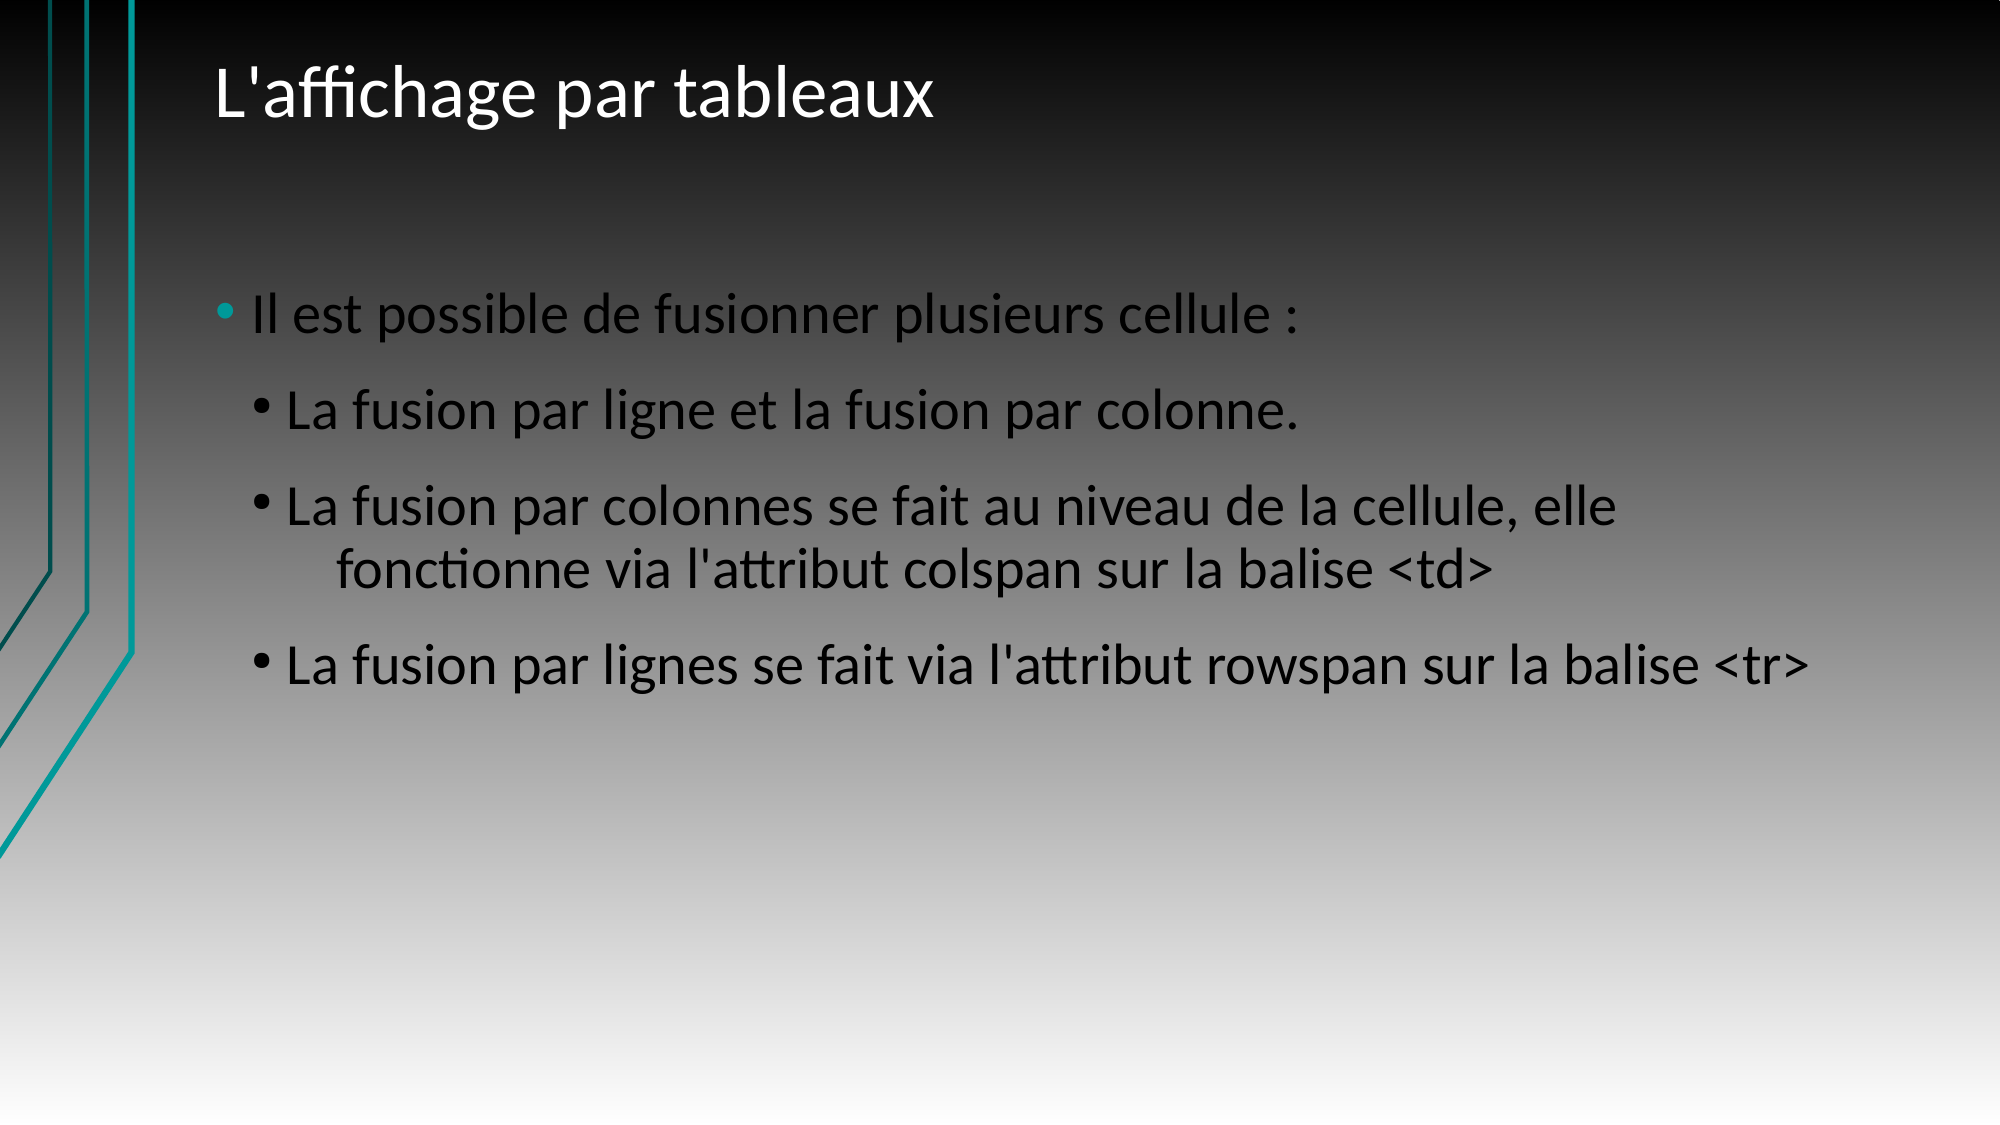

# L'affichage par tableaux
Il est possible de fusionner plusieurs cellule :
La fusion par ligne et la fusion par colonne.
La fusion par colonnes se fait au niveau de la cellule, elle fonctionne via l'attribut colspan sur la balise <td>
La fusion par lignes se fait via l'attribut rowspan sur la balise <tr>